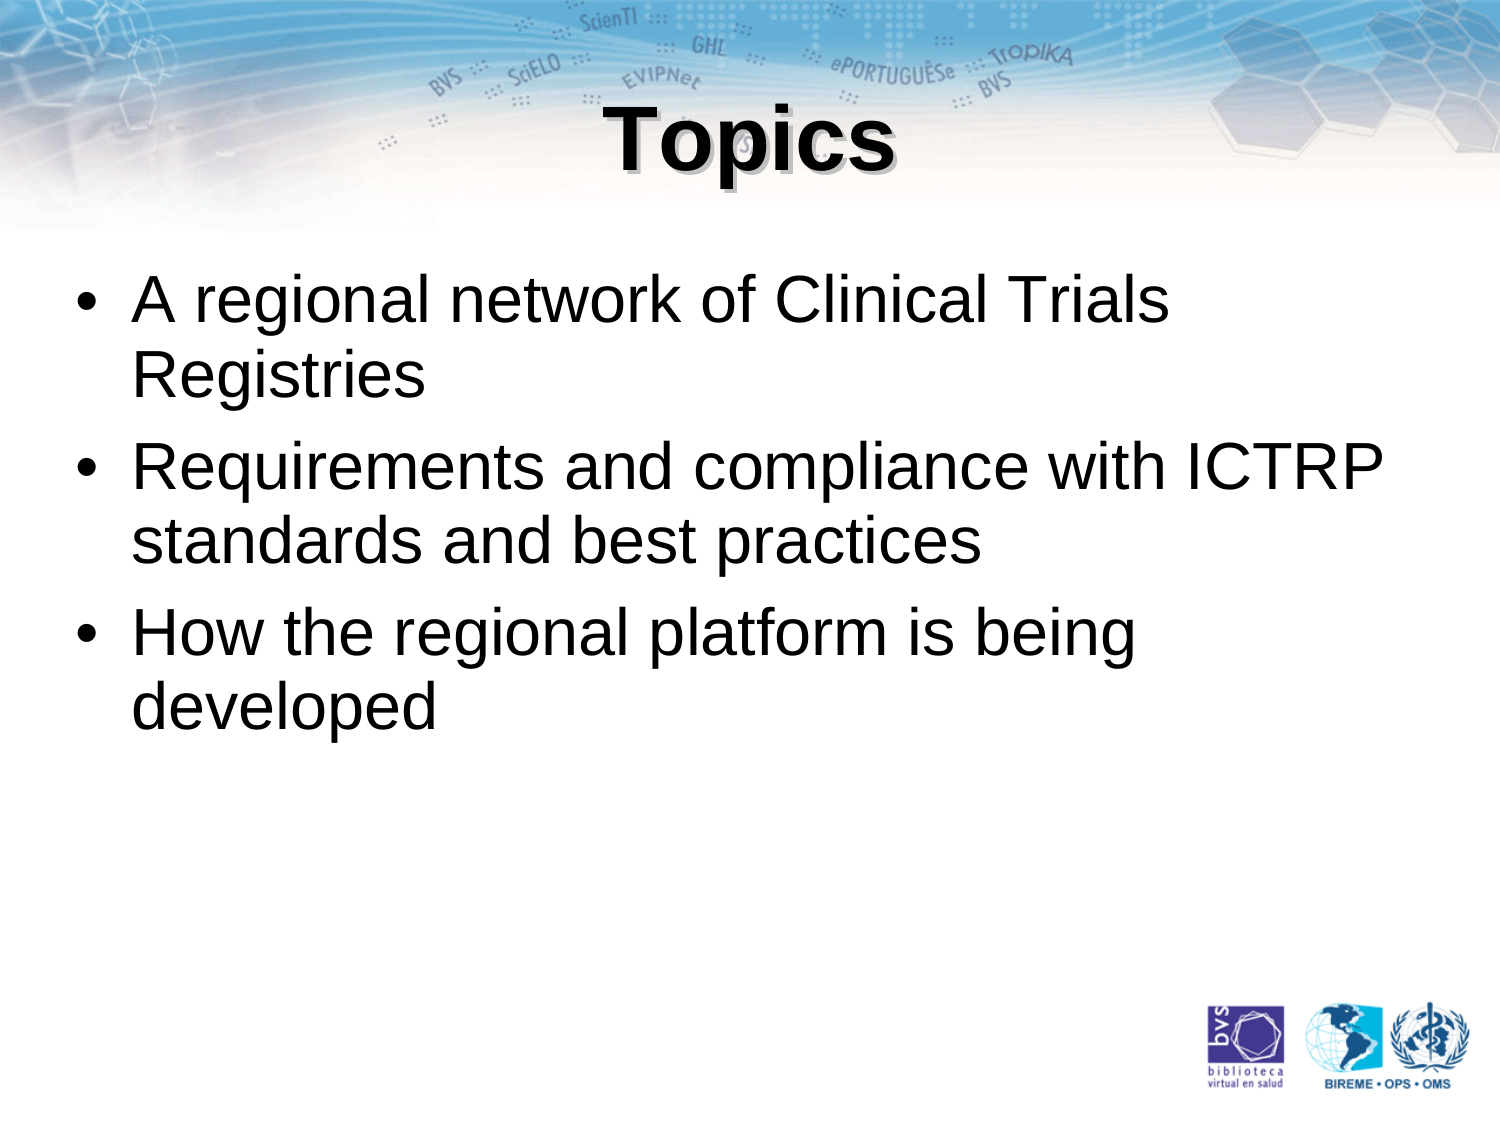

# Topics
A regional network of Clinical Trials Registries
Requirements and compliance with ICTRP standards and best practices
How the regional platform is being developed